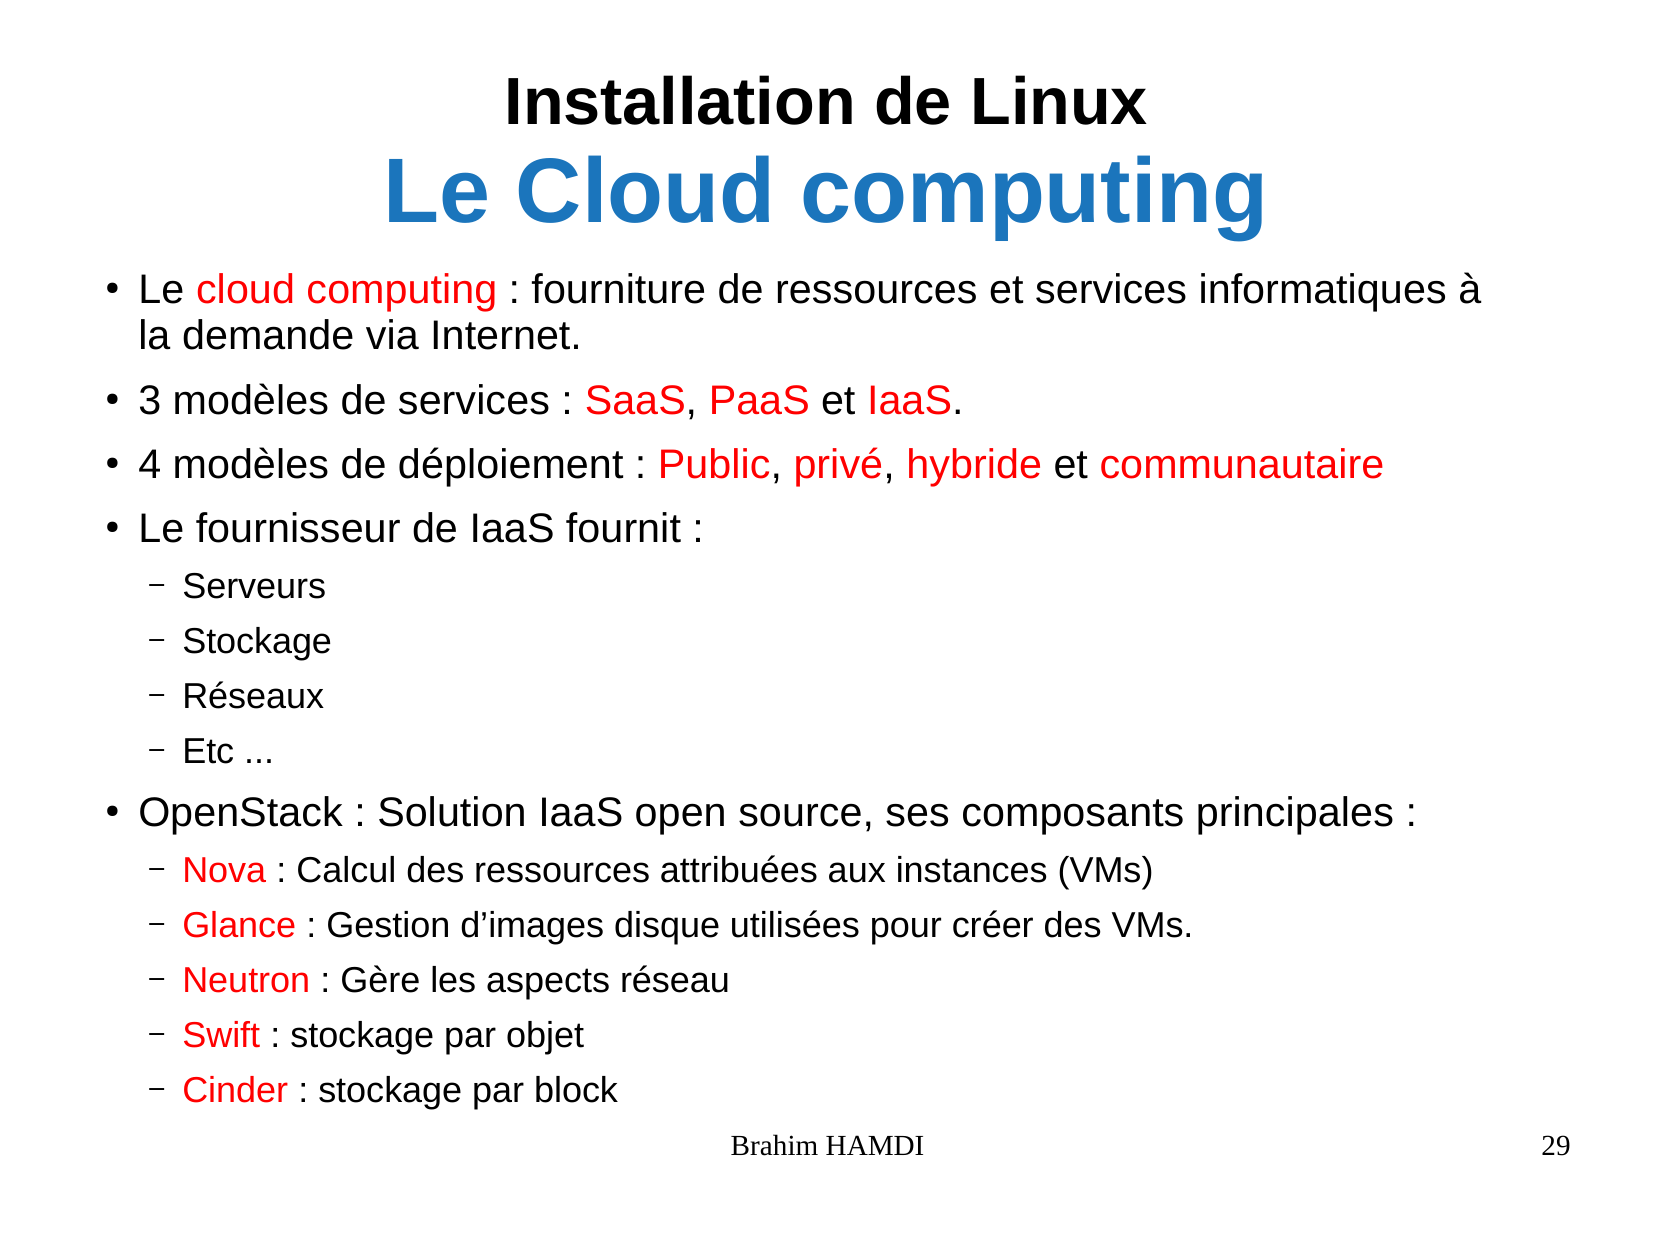

# Installation de Linux Le Cloud computing
Le cloud computing : fourniture de ressources et services informatiques à la demande via Internet.
3 modèles de services : SaaS, PaaS et IaaS.
4 modèles de déploiement : Public, privé, hybride et communautaire
Le fournisseur de IaaS fournit :
Serveurs
Stockage
Réseaux
Etc ...
OpenStack : Solution IaaS open source, ses composants principales :
Nova : Calcul des ressources attribuées aux instances (VMs)
Glance : Gestion d’images disque utilisées pour créer des VMs.
Neutron : Gère les aspects réseau
Swift : stockage par objet
Cinder : stockage par block
Brahim HAMDI
29